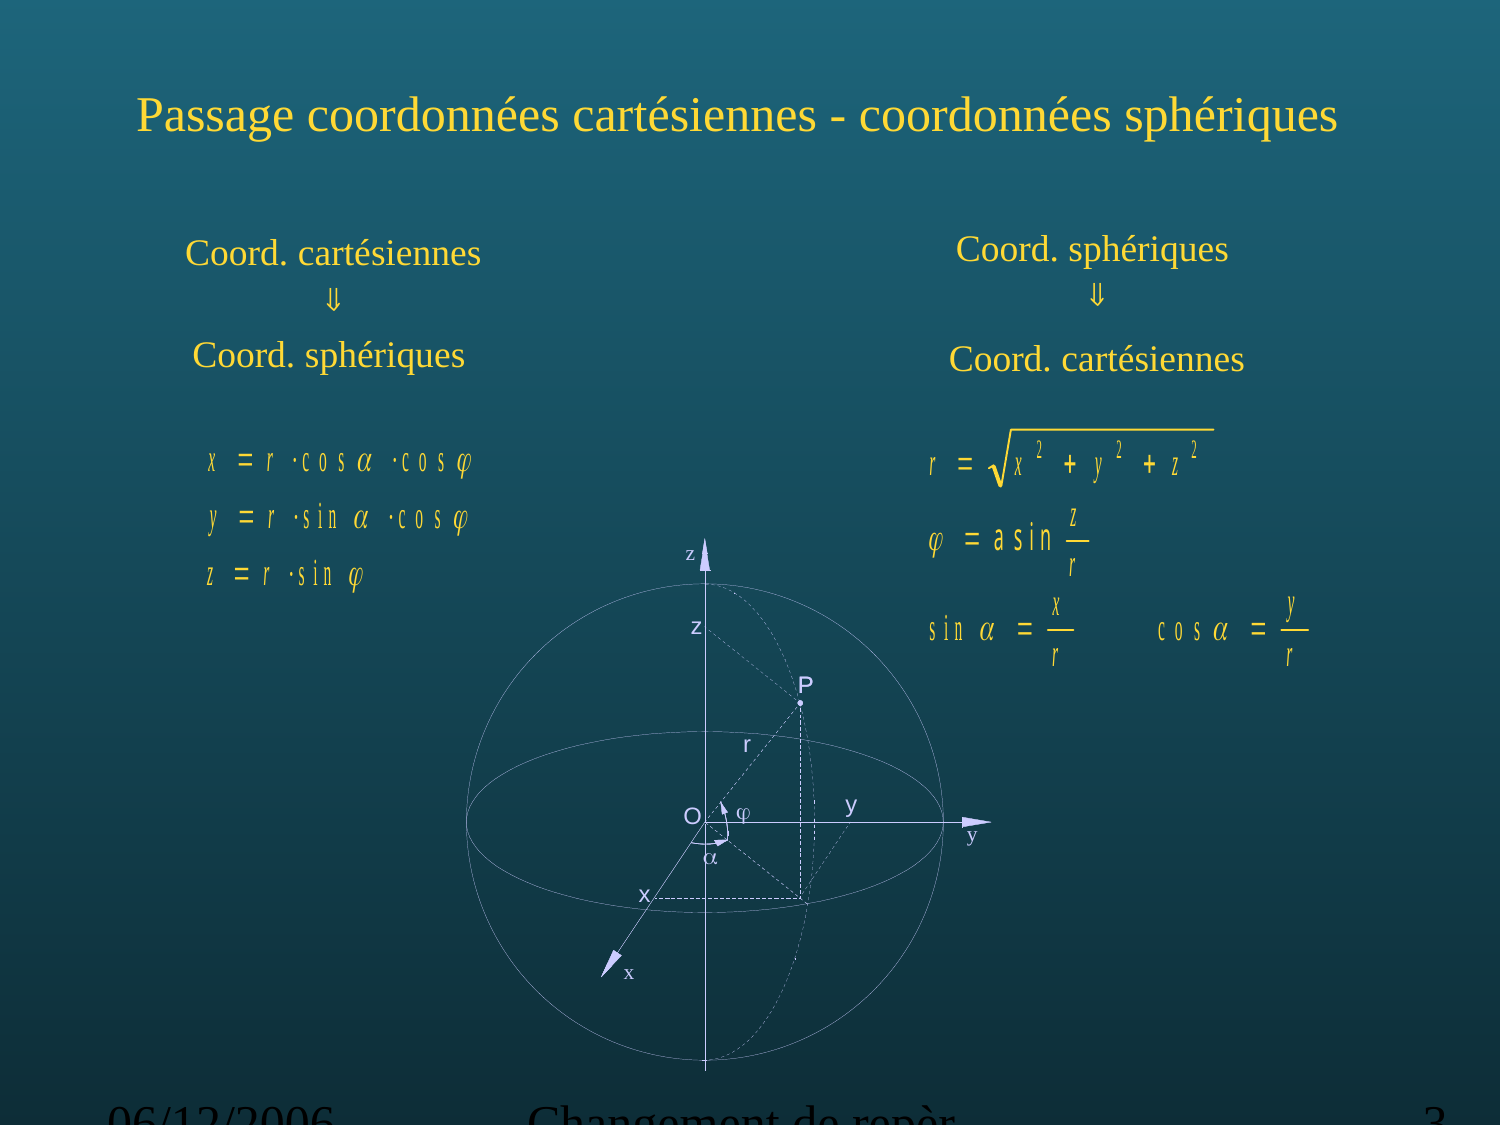

# Passage coordonnées cartésiennes - coordonnées sphériques
Coord. cartésiennes
Coord. sphériques


Coord. cartésiennes
Coord. sphériques
06/12/2006
Changement de repères, de système
3